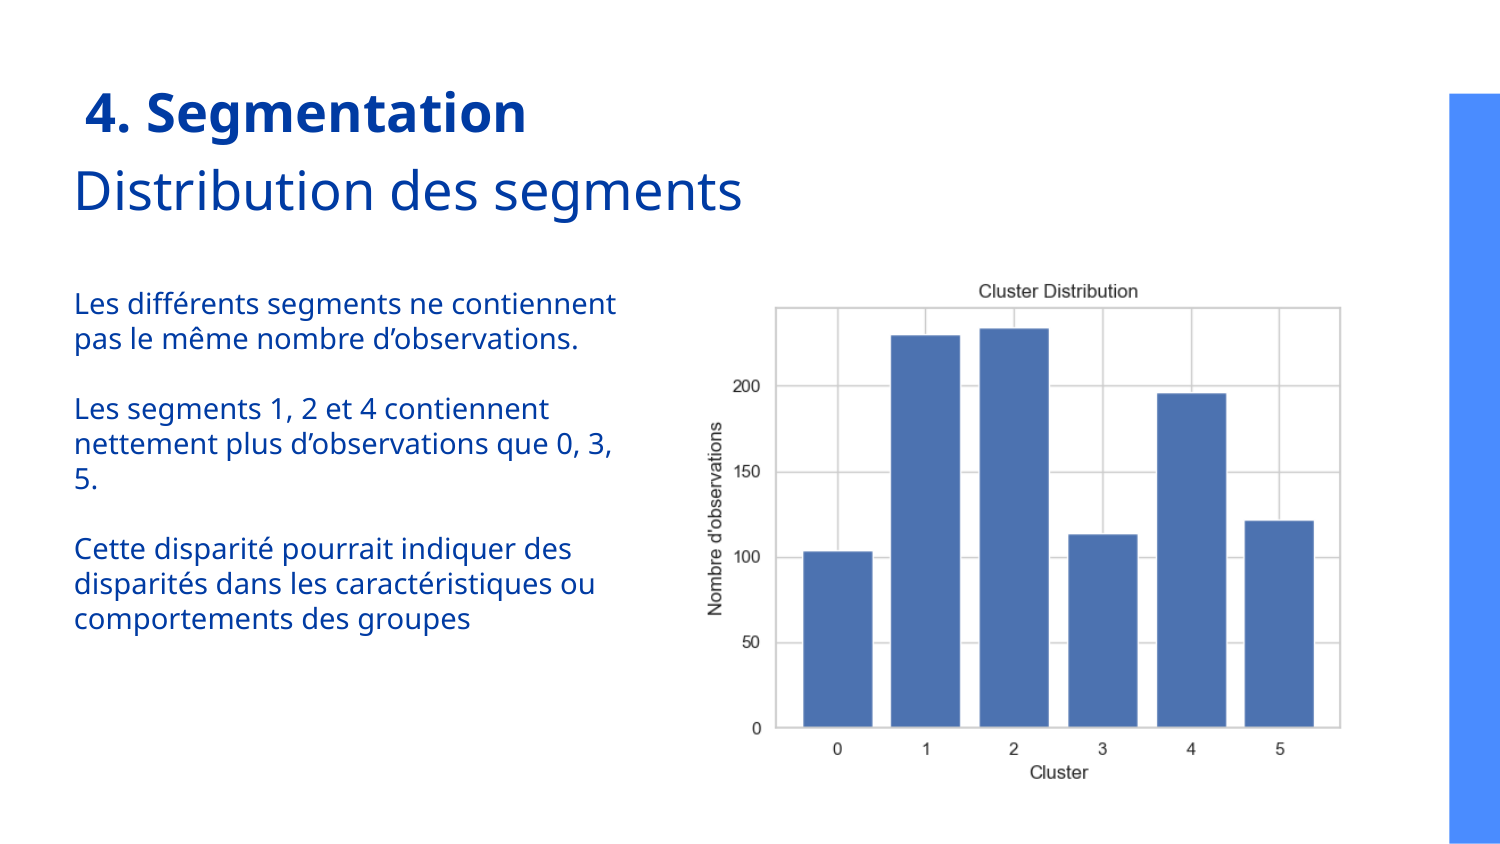

# 4. Segmentation
Distribution des segments
Les différents segments ne contiennent pas le même nombre d’observations.
Les segments 1, 2 et 4 contiennent nettement plus d’observations que 0, 3, 5.
Cette disparité pourrait indiquer des disparités dans les caractéristiques ou comportements des groupes